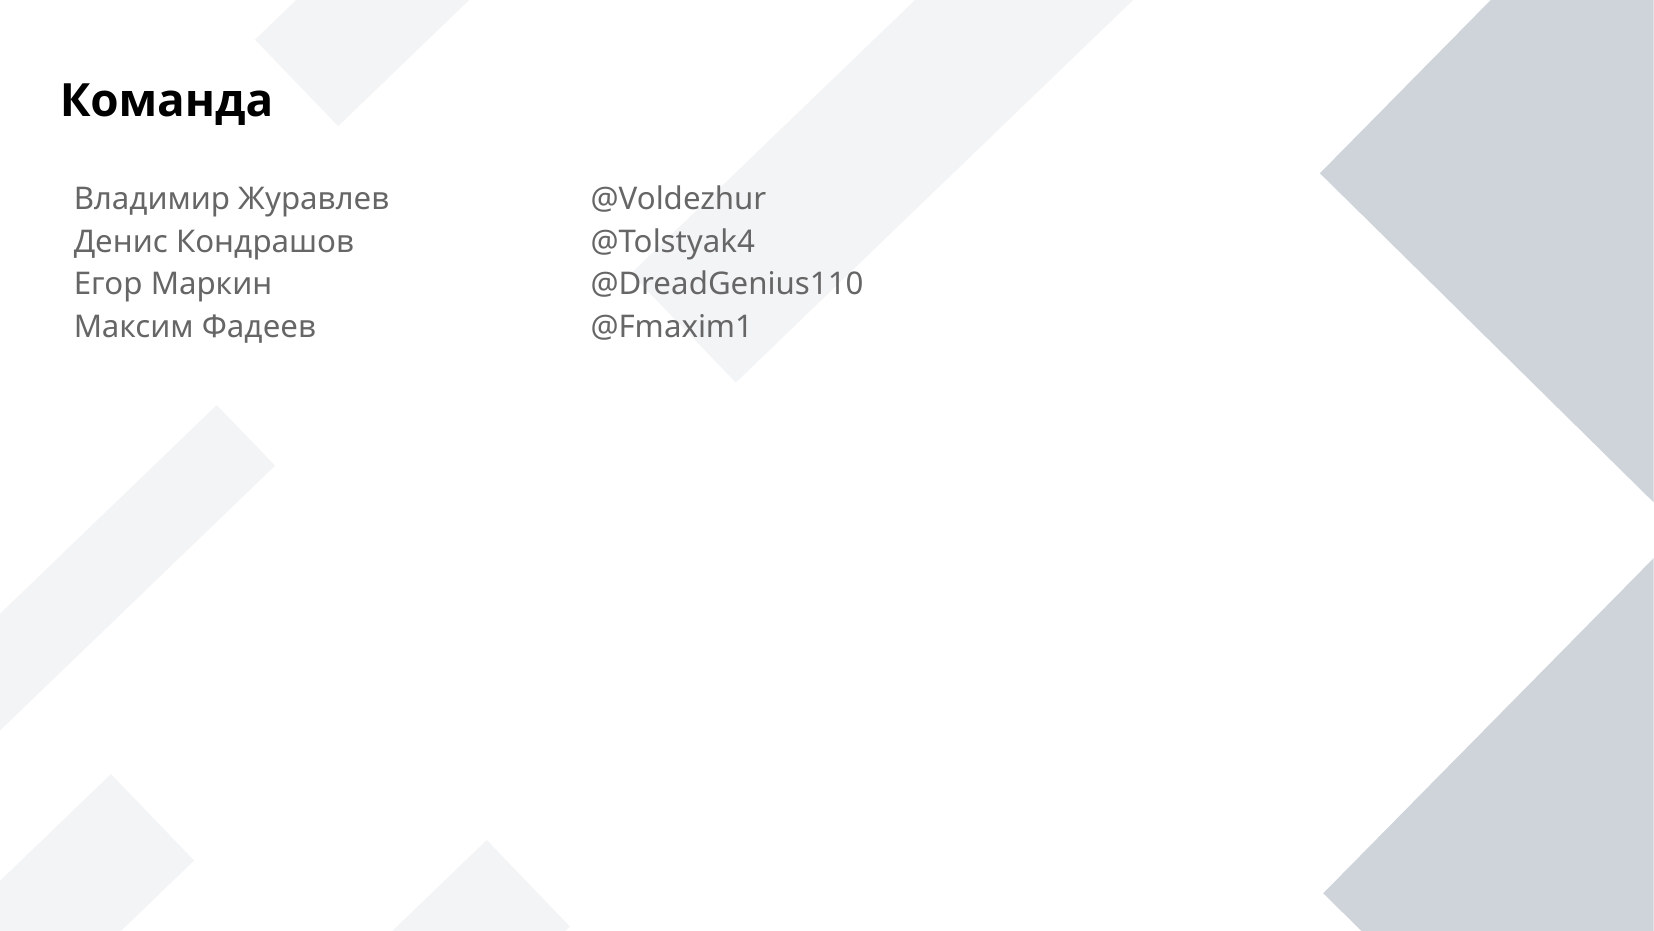

Команда
Владимир Журавлев			@Voldezhur
Денис Кондрашов				@Tolstyak4
Егор Маркин					@DreadGenius110
Максим Фадеев				@Fmaxim1
Photo by Dave Hoefler on Unsplash